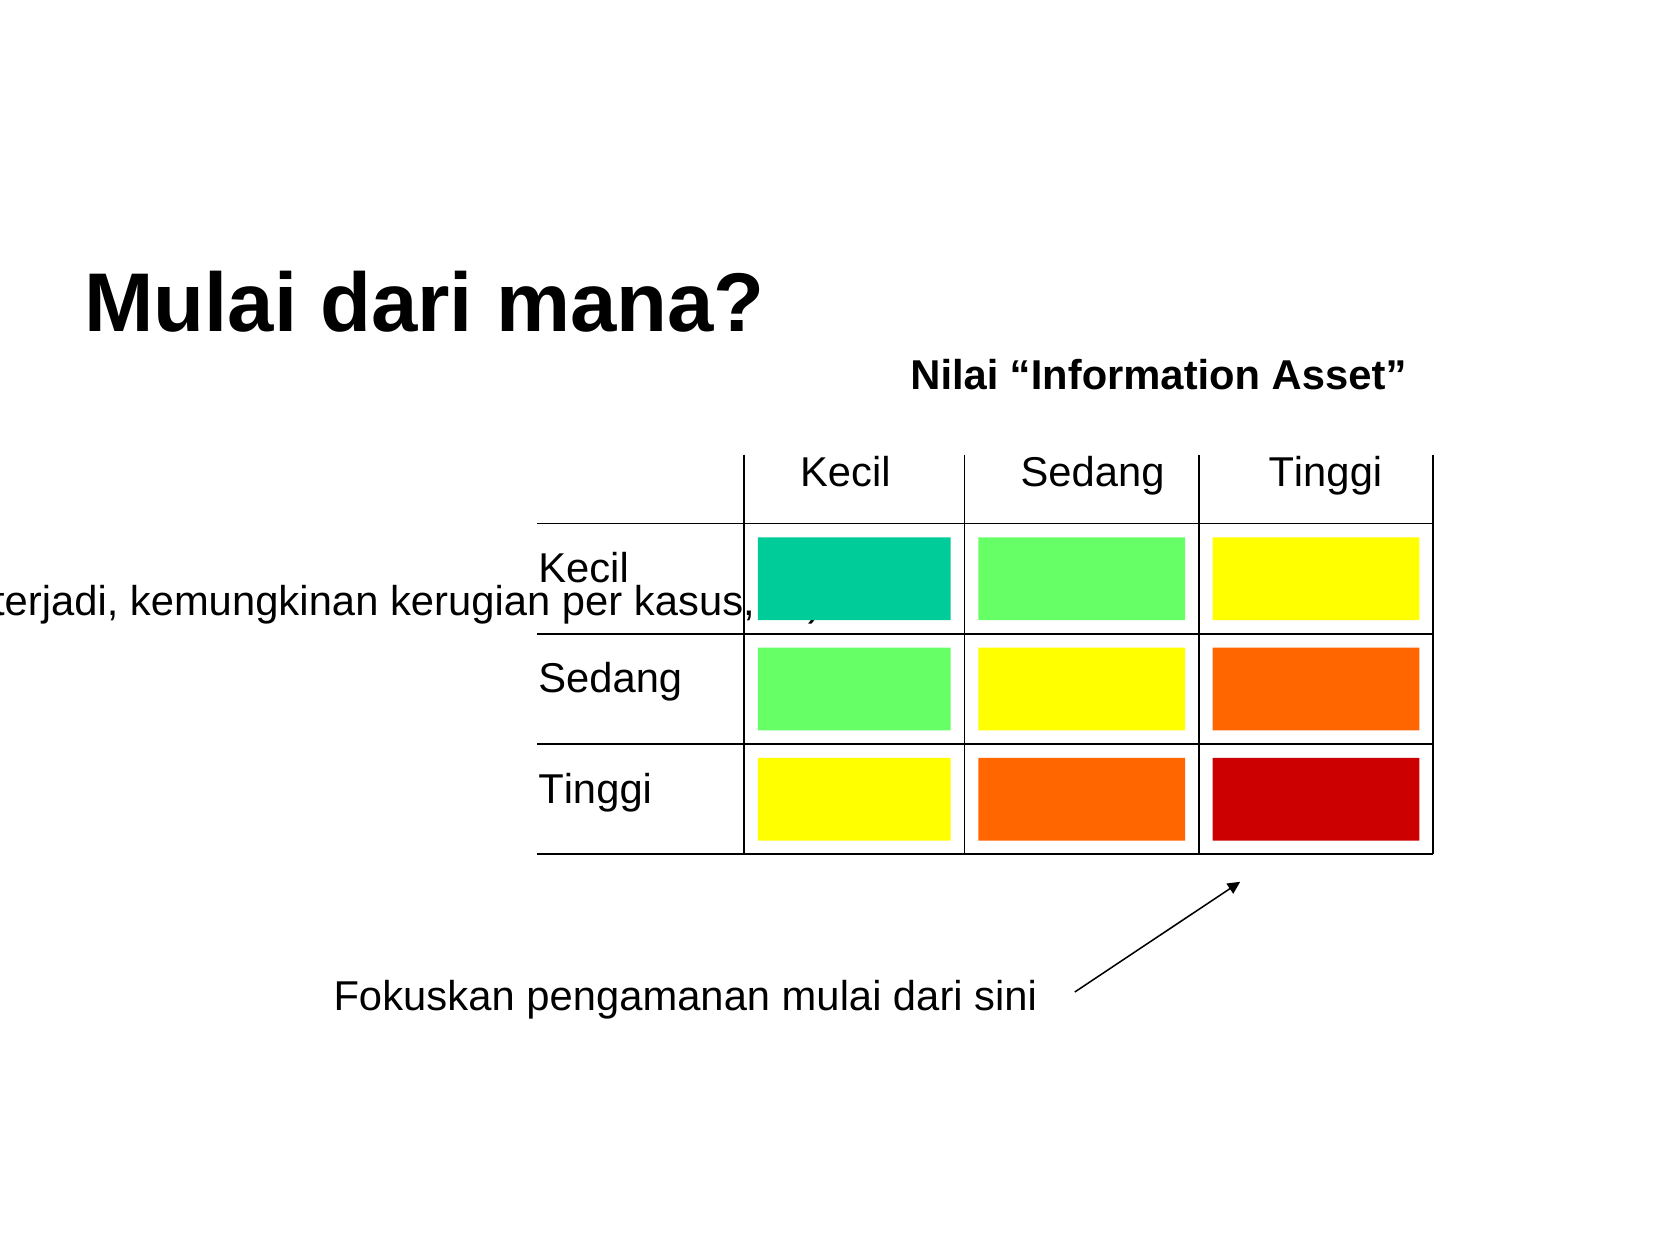

1. Pelaksanaan Pengelolaan Keamanan (3)
# Mulai dari mana?
Nilai “Information Asset”
Kecil
Sedang
Tinggi
Resiko
(kemungkinan terjadi, kemungkinan kerugian per kasus, dll)
Kecil
Sedang
Tinggi
Fokuskan pengamanan mulai dari sini